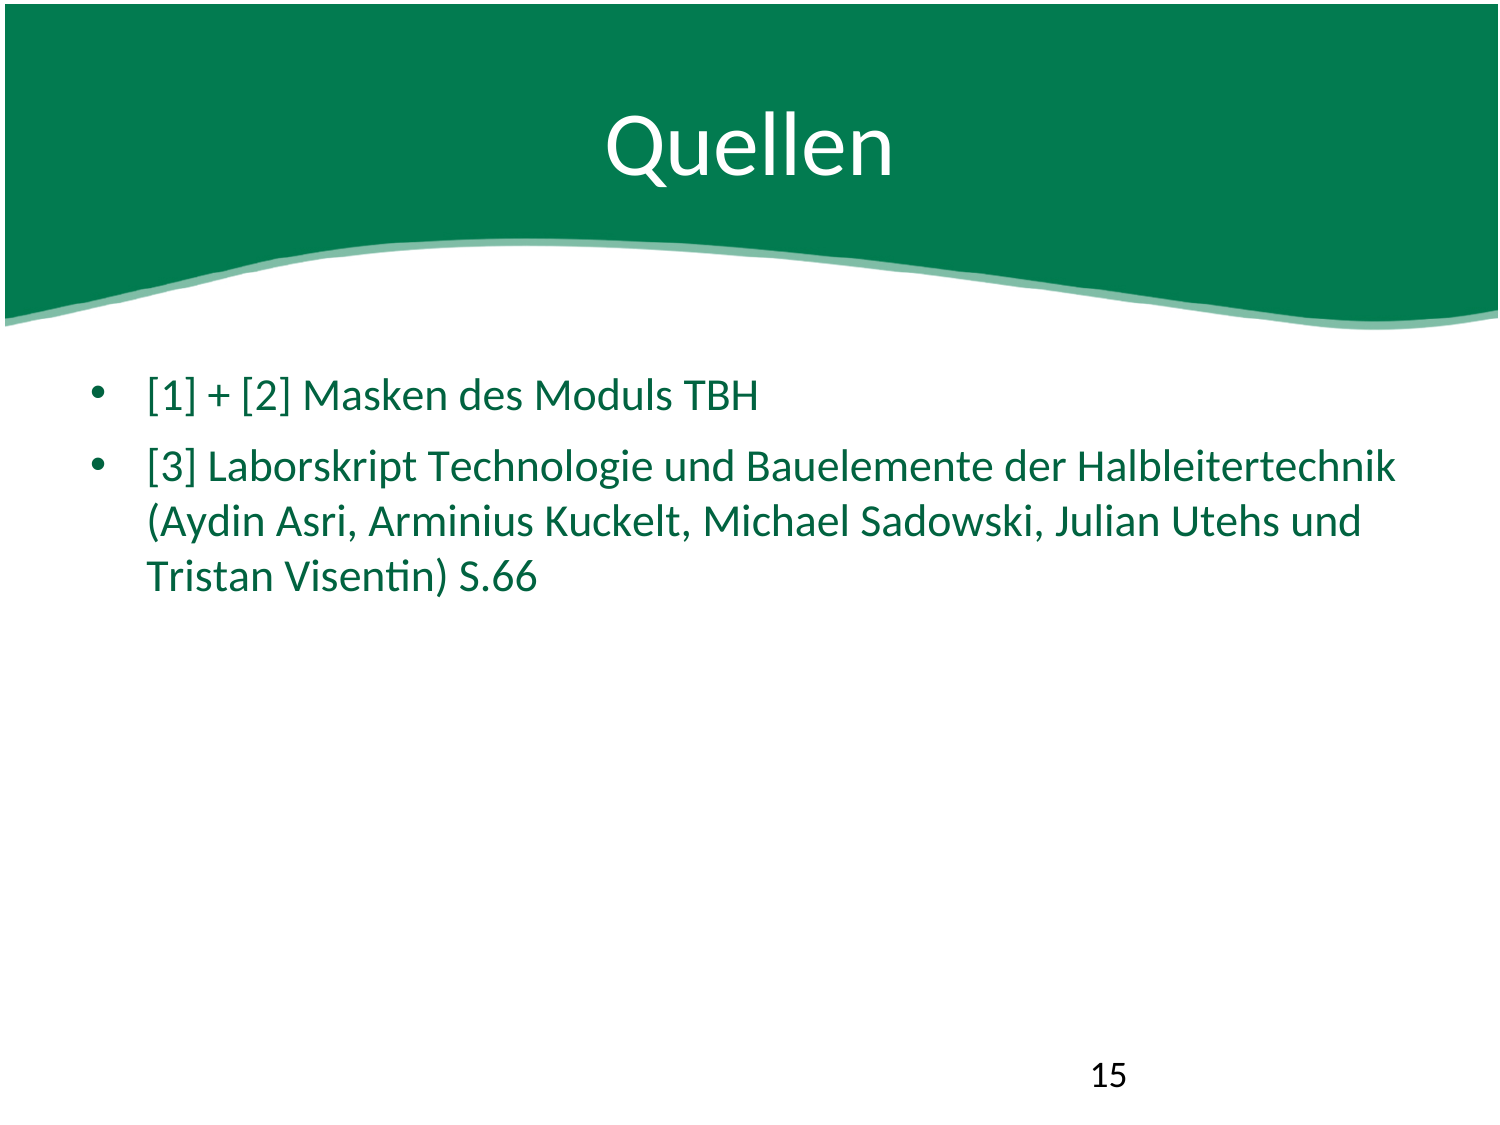

# Quellen
[1] + [2] Masken des Moduls TBH
[3] Laborskript Technologie und Bauelemente der Halbleitertechnik (Aydin Asri, Arminius Kuckelt, Michael Sadowski, Julian Utehs und Tristan Visentin) S.66
15